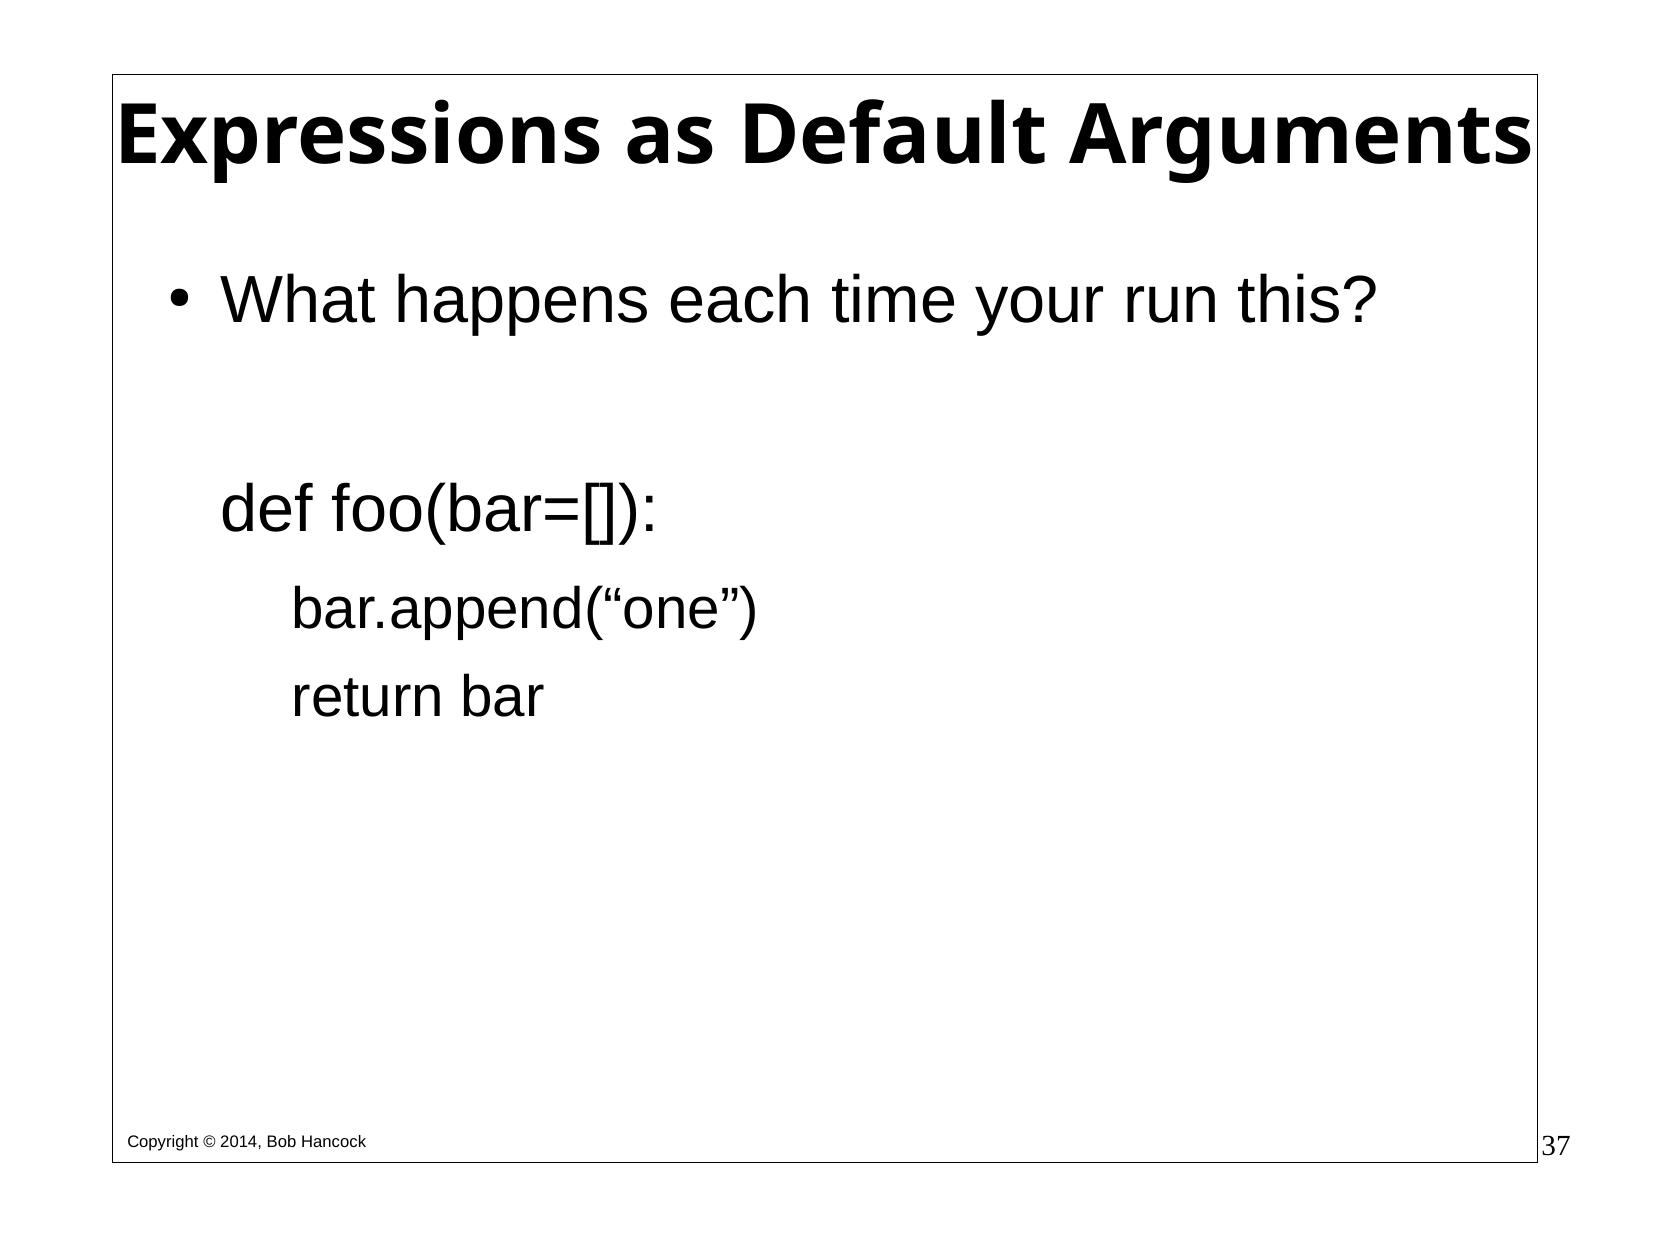

# Expressions as Default Arguments
What happens each time your run this?
def foo(bar=[]):
bar.append(“one”)
return bar
Copyright © 2014, Bob Hancock
37